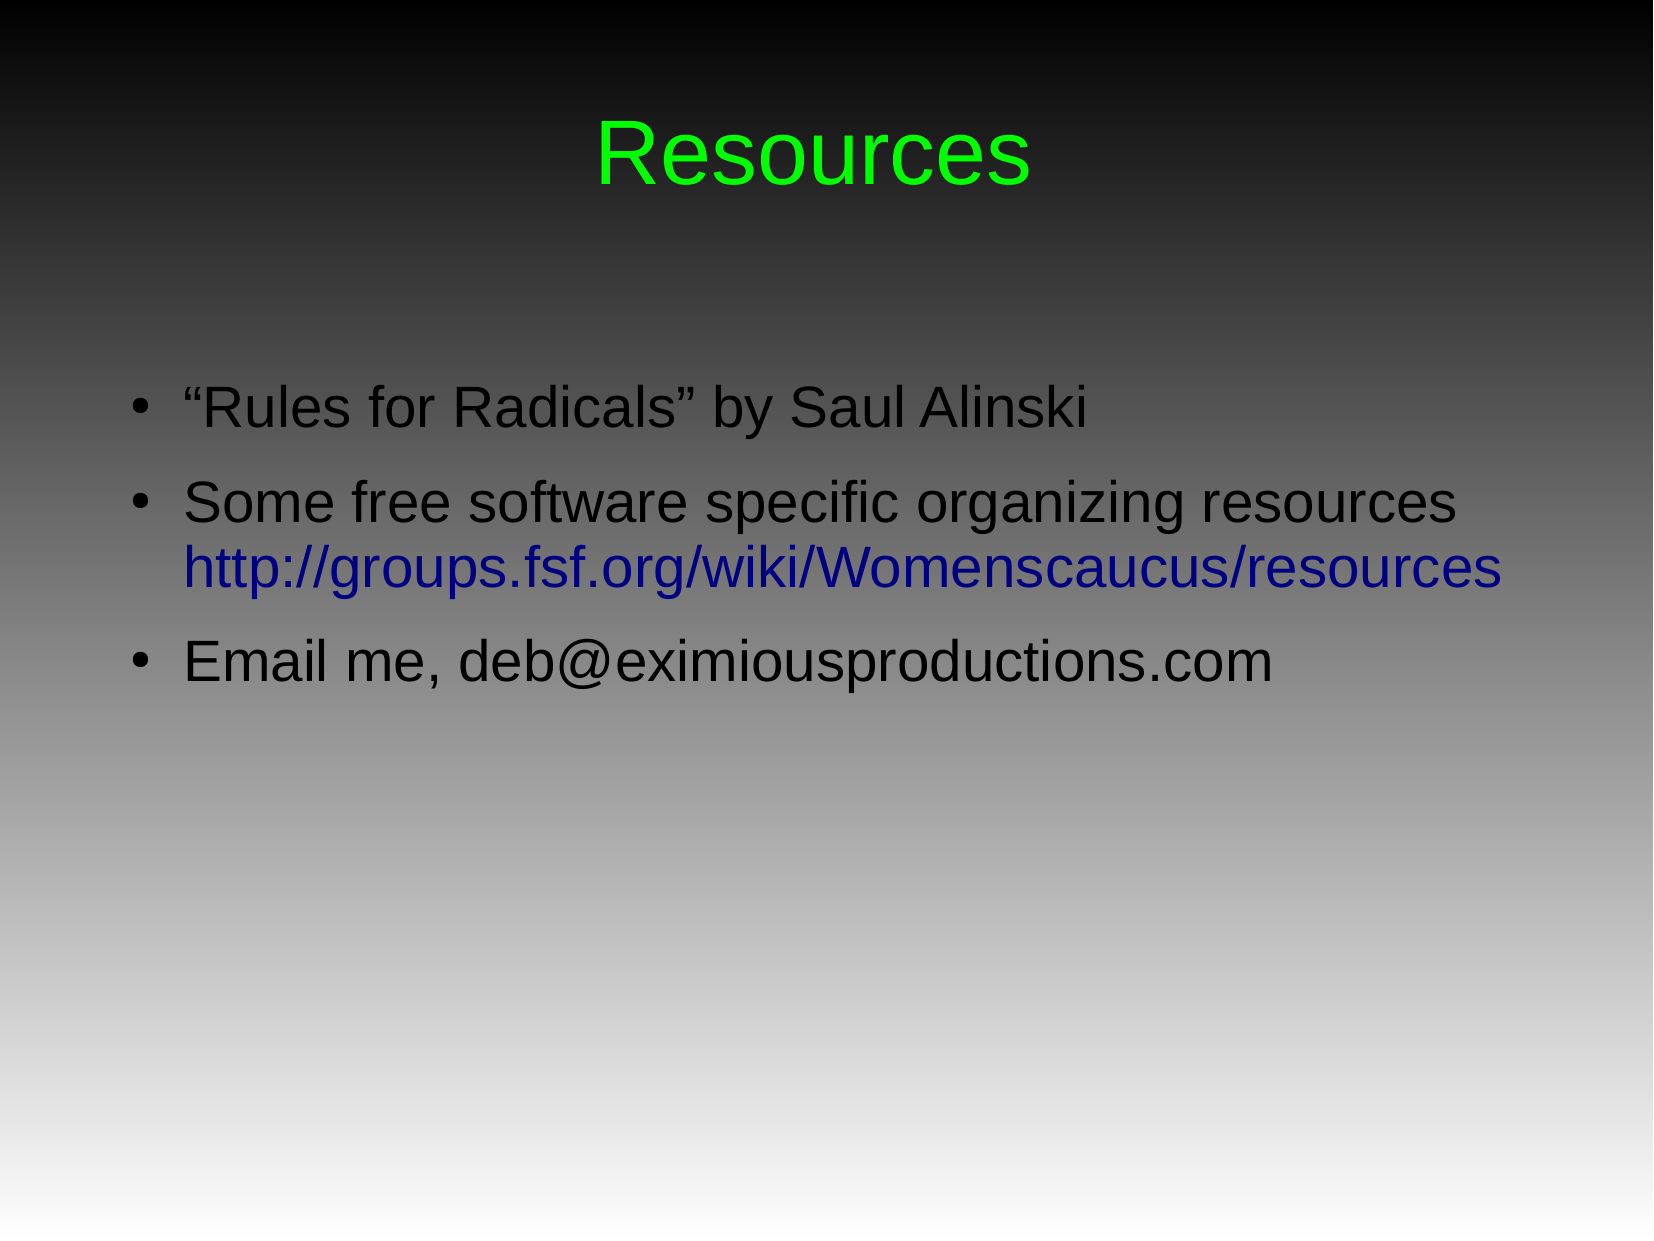

# Resources
“Rules for Radicals” by Saul Alinski
Some free software specific organizing resources http://groups.fsf.org/wiki/Womenscaucus/resources
Email me, deb@eximiousproductions.com